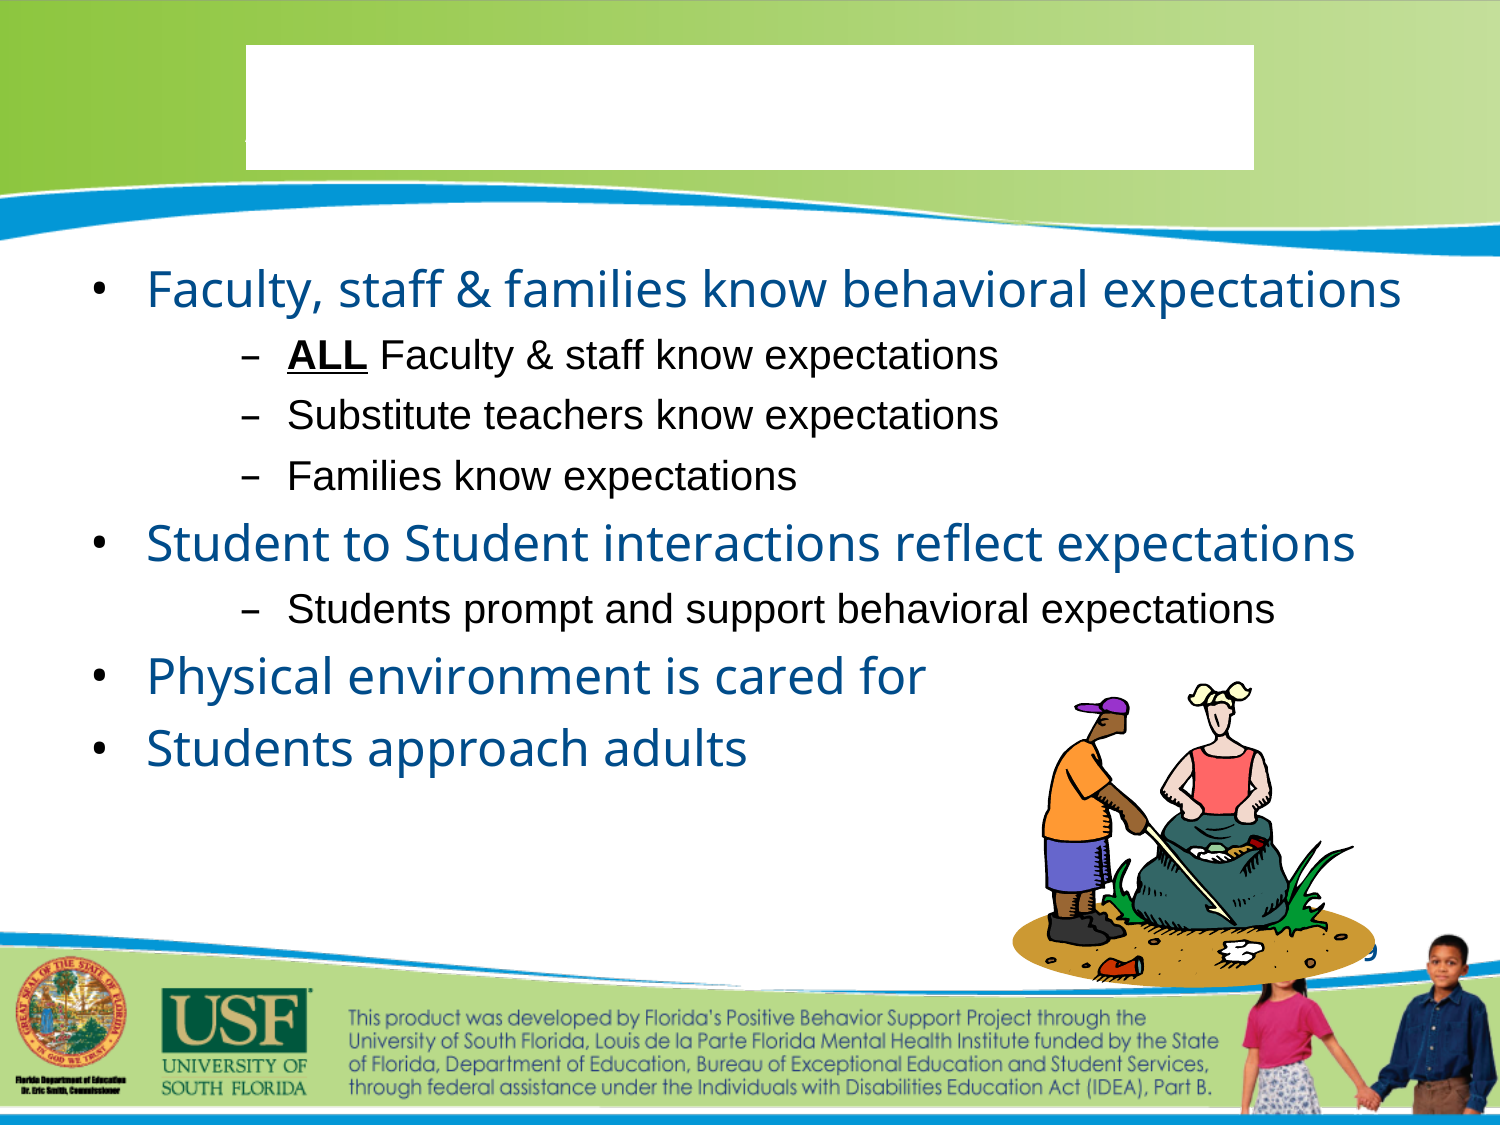

# Assessing Your School
Faculty, staff & families know behavioral expectations
ALL Faculty & staff know expectations
Substitute teachers know expectations
Families know expectations
Student to Student interactions reflect expectations
Students prompt and support behavioral expectations
Physical environment is cared for
Students approach adults